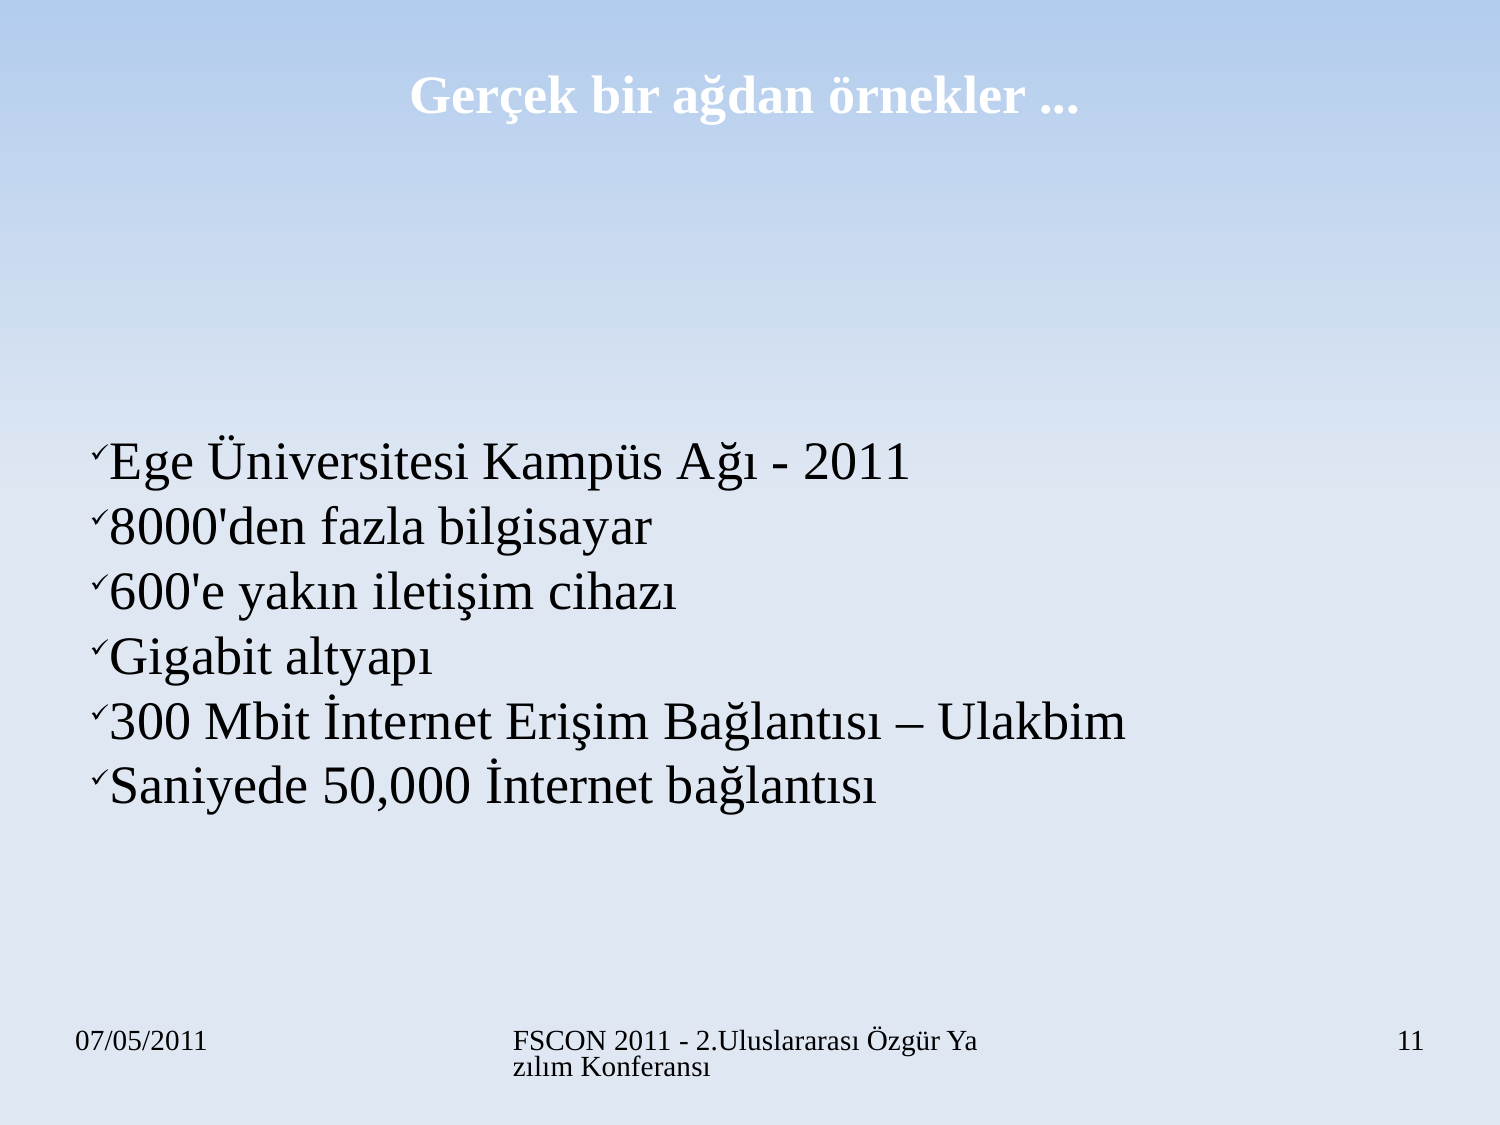

# Gerçek bir ağdan örnekler ...
Ege Üniversitesi Kampüs Ağı - 2011
8000'den fazla bilgisayar
600'e yakın iletişim cihazı
Gigabit altyapı
300 Mbit İnternet Erişim Bağlantısı – Ulakbim
Saniyede 50,000 İnternet bağlantısı
07/05/2011
FSCON 2011 - 2.Uluslararası Özgür Yazılım Konferansı
11